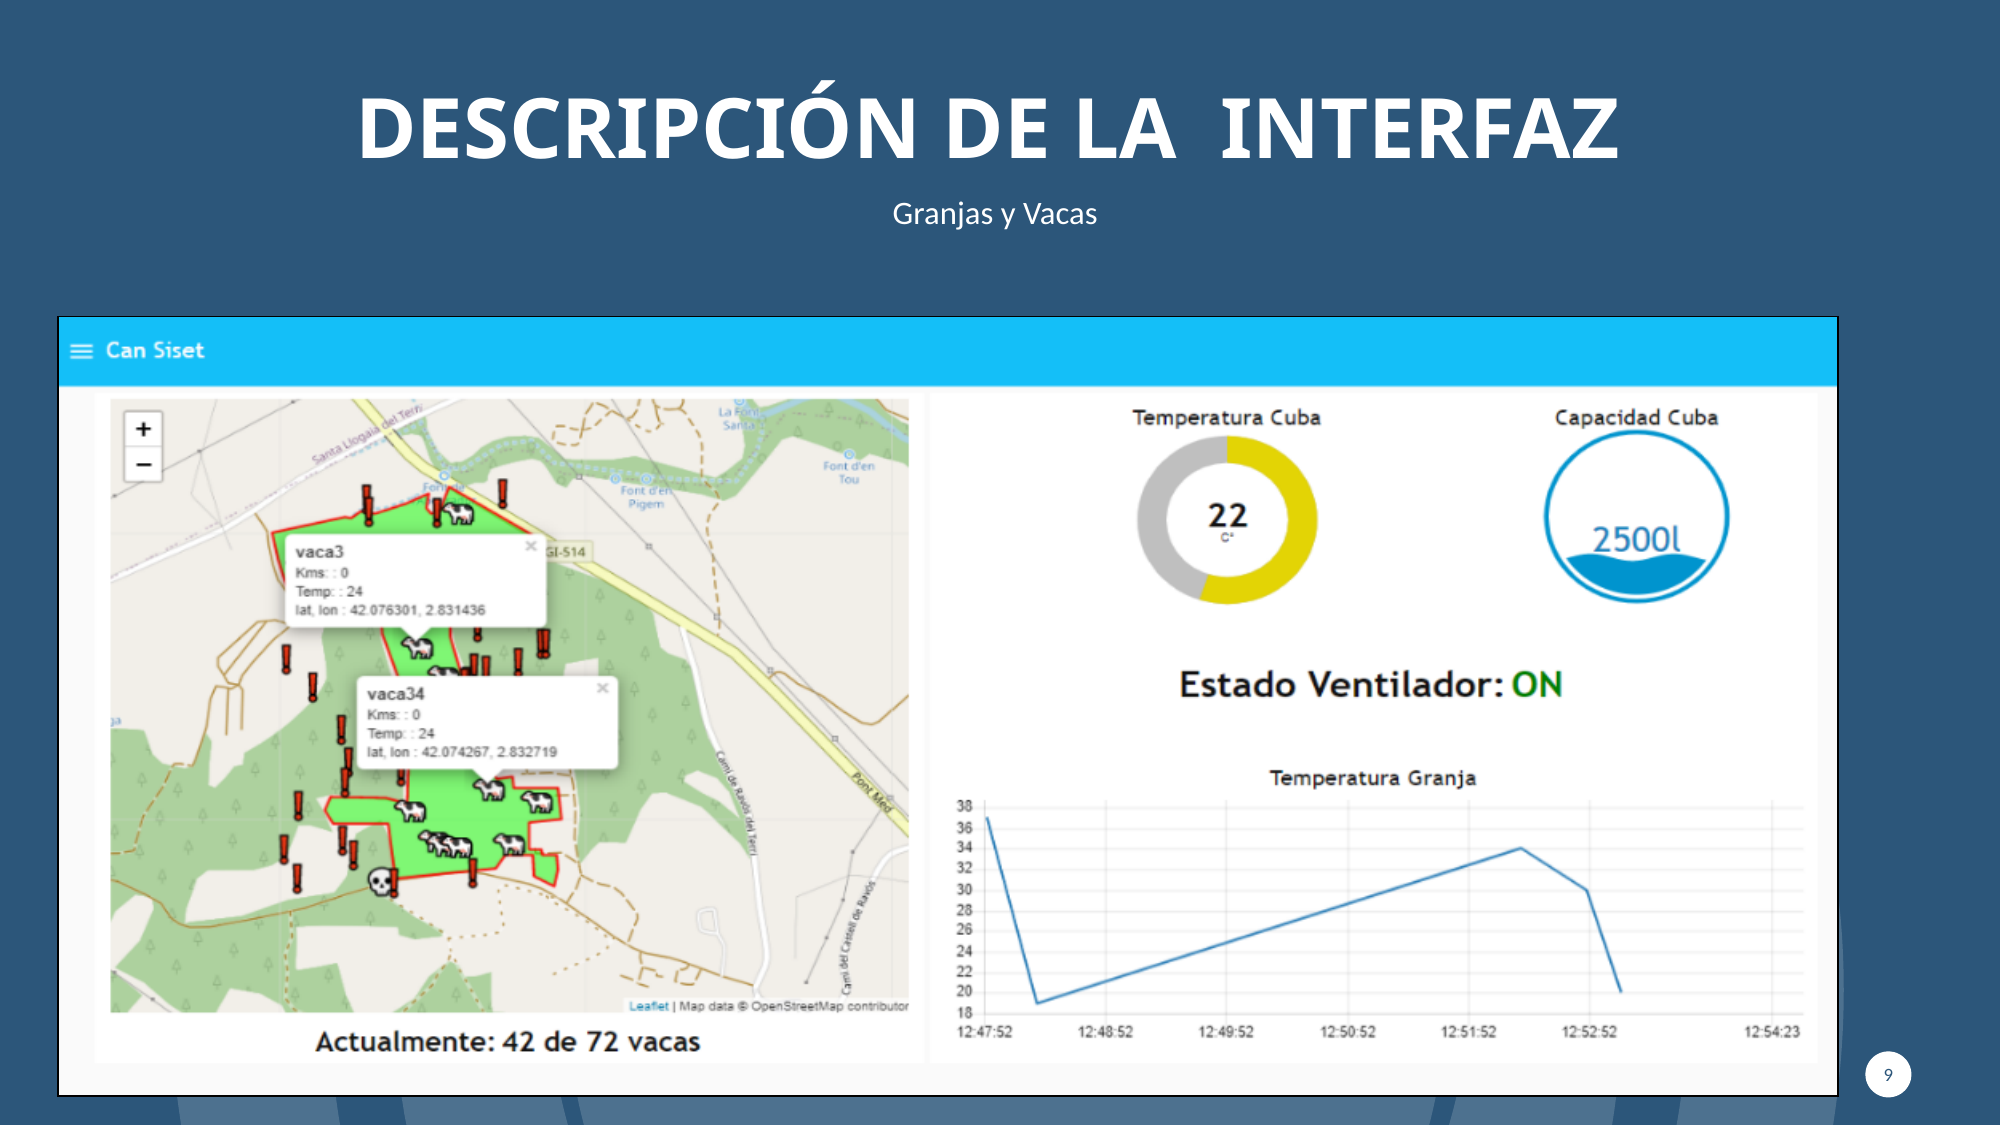

# DescripciÓn de la interfaz
Granjas y Vacas